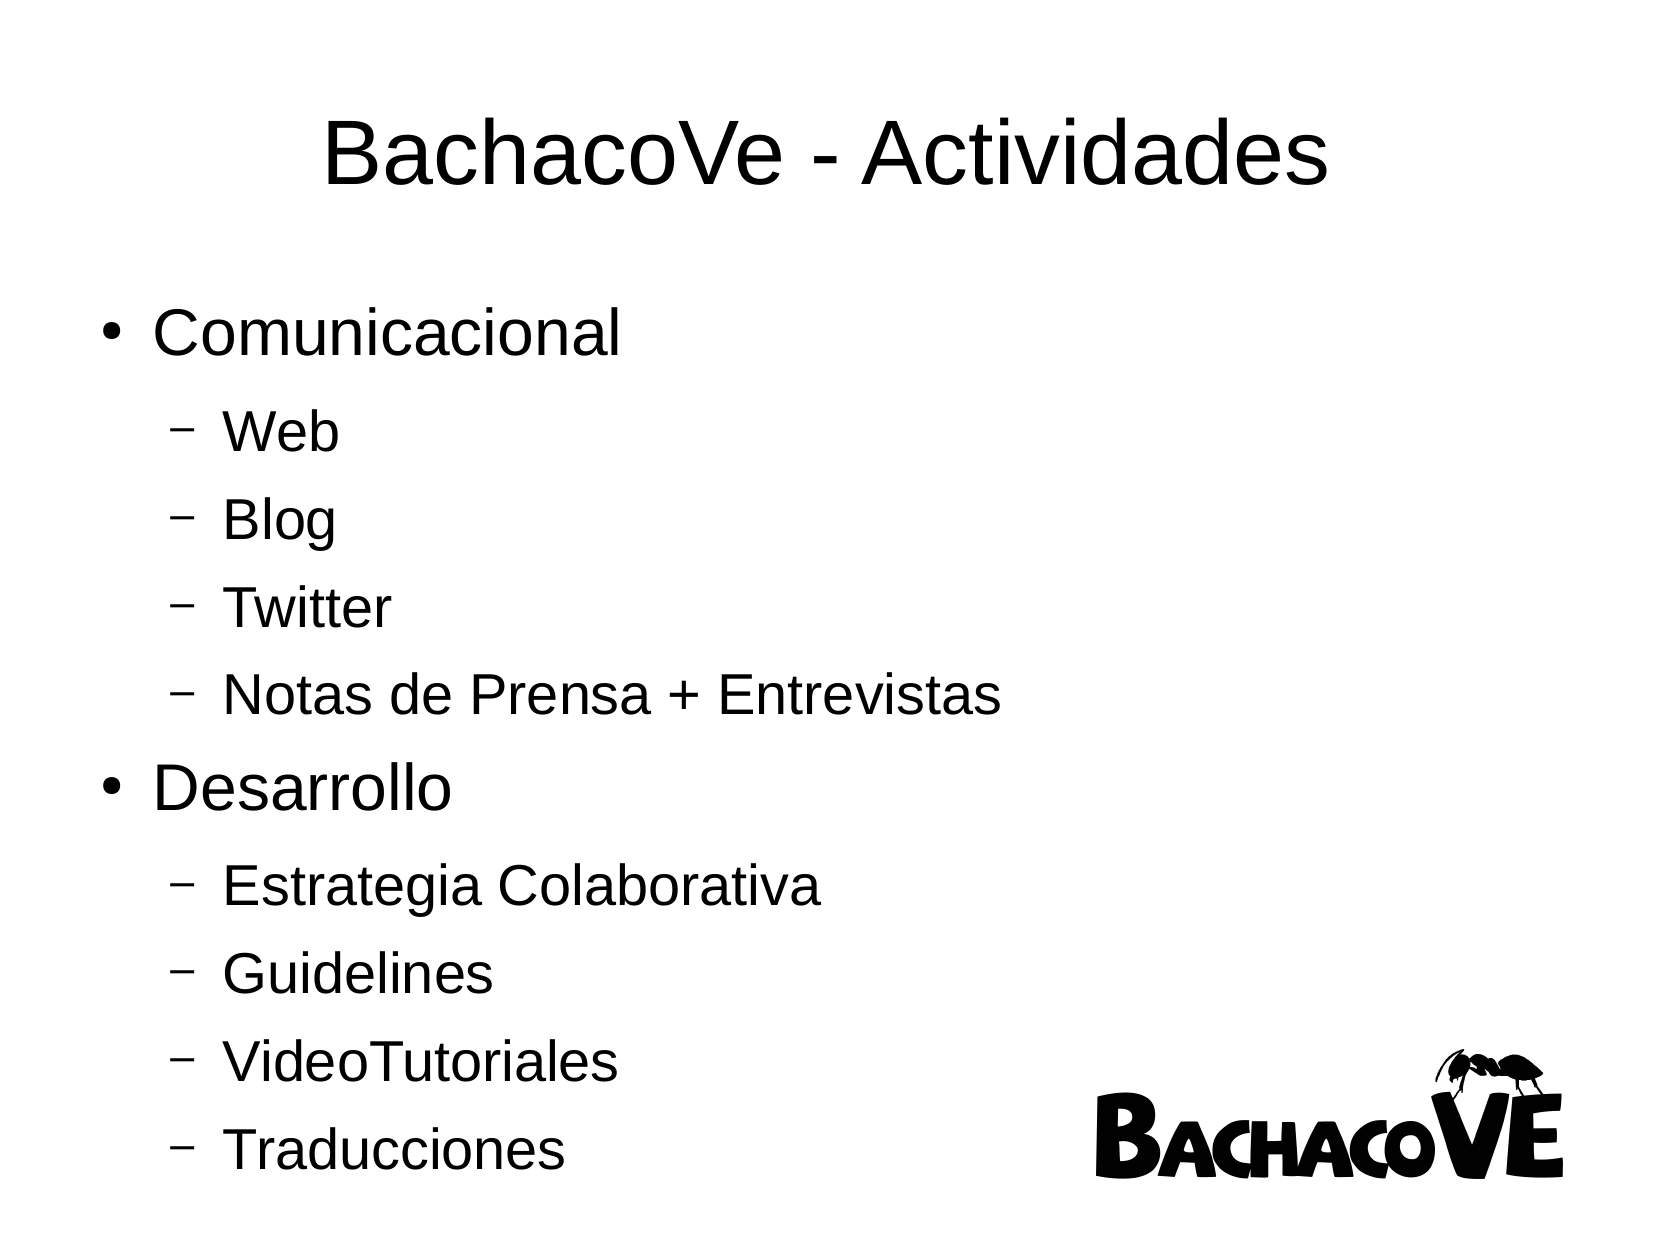

# BachacoVe - Actividades
Comunicacional
Web
Blog
Twitter
Notas de Prensa + Entrevistas
Desarrollo
Estrategia Colaborativa
Guidelines
VideoTutoriales
Traducciones